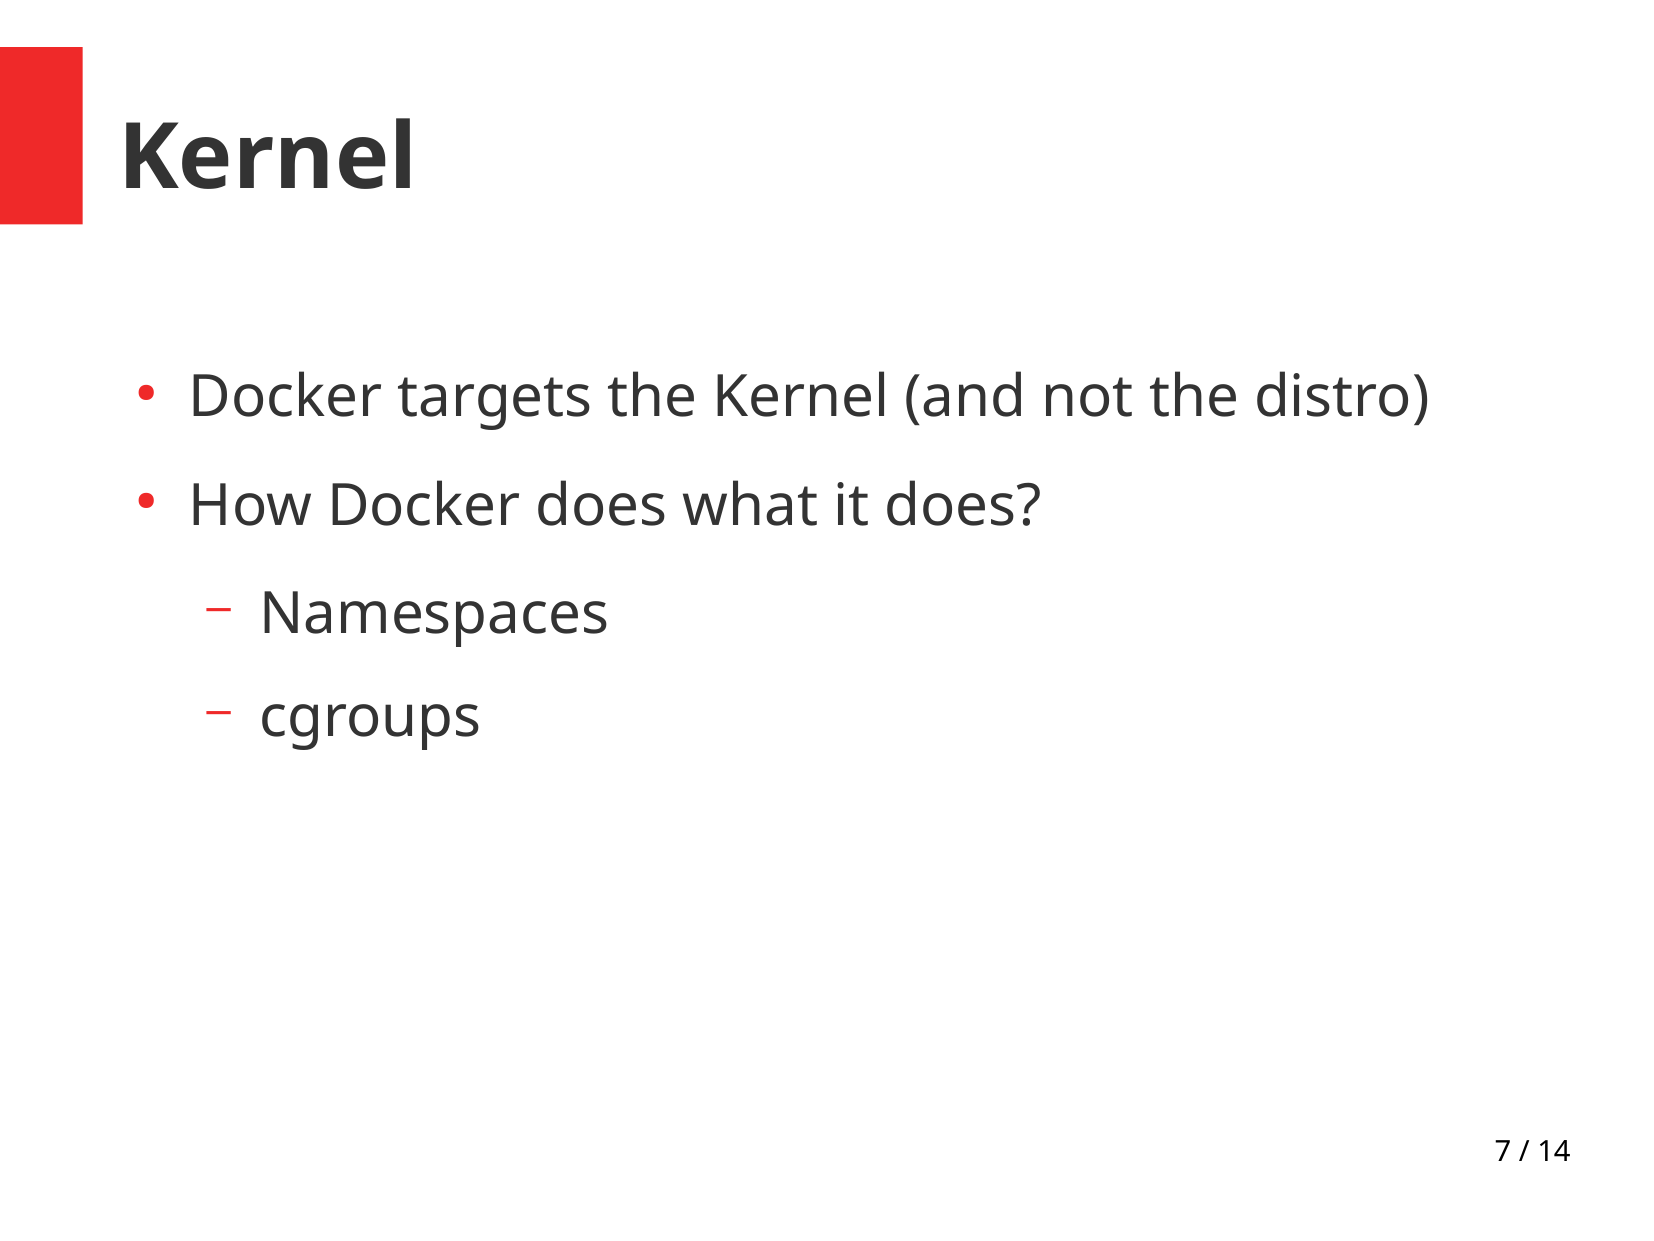

# Kernel
Docker targets the Kernel (and not the distro)
How Docker does what it does?
Namespaces
cgroups
7